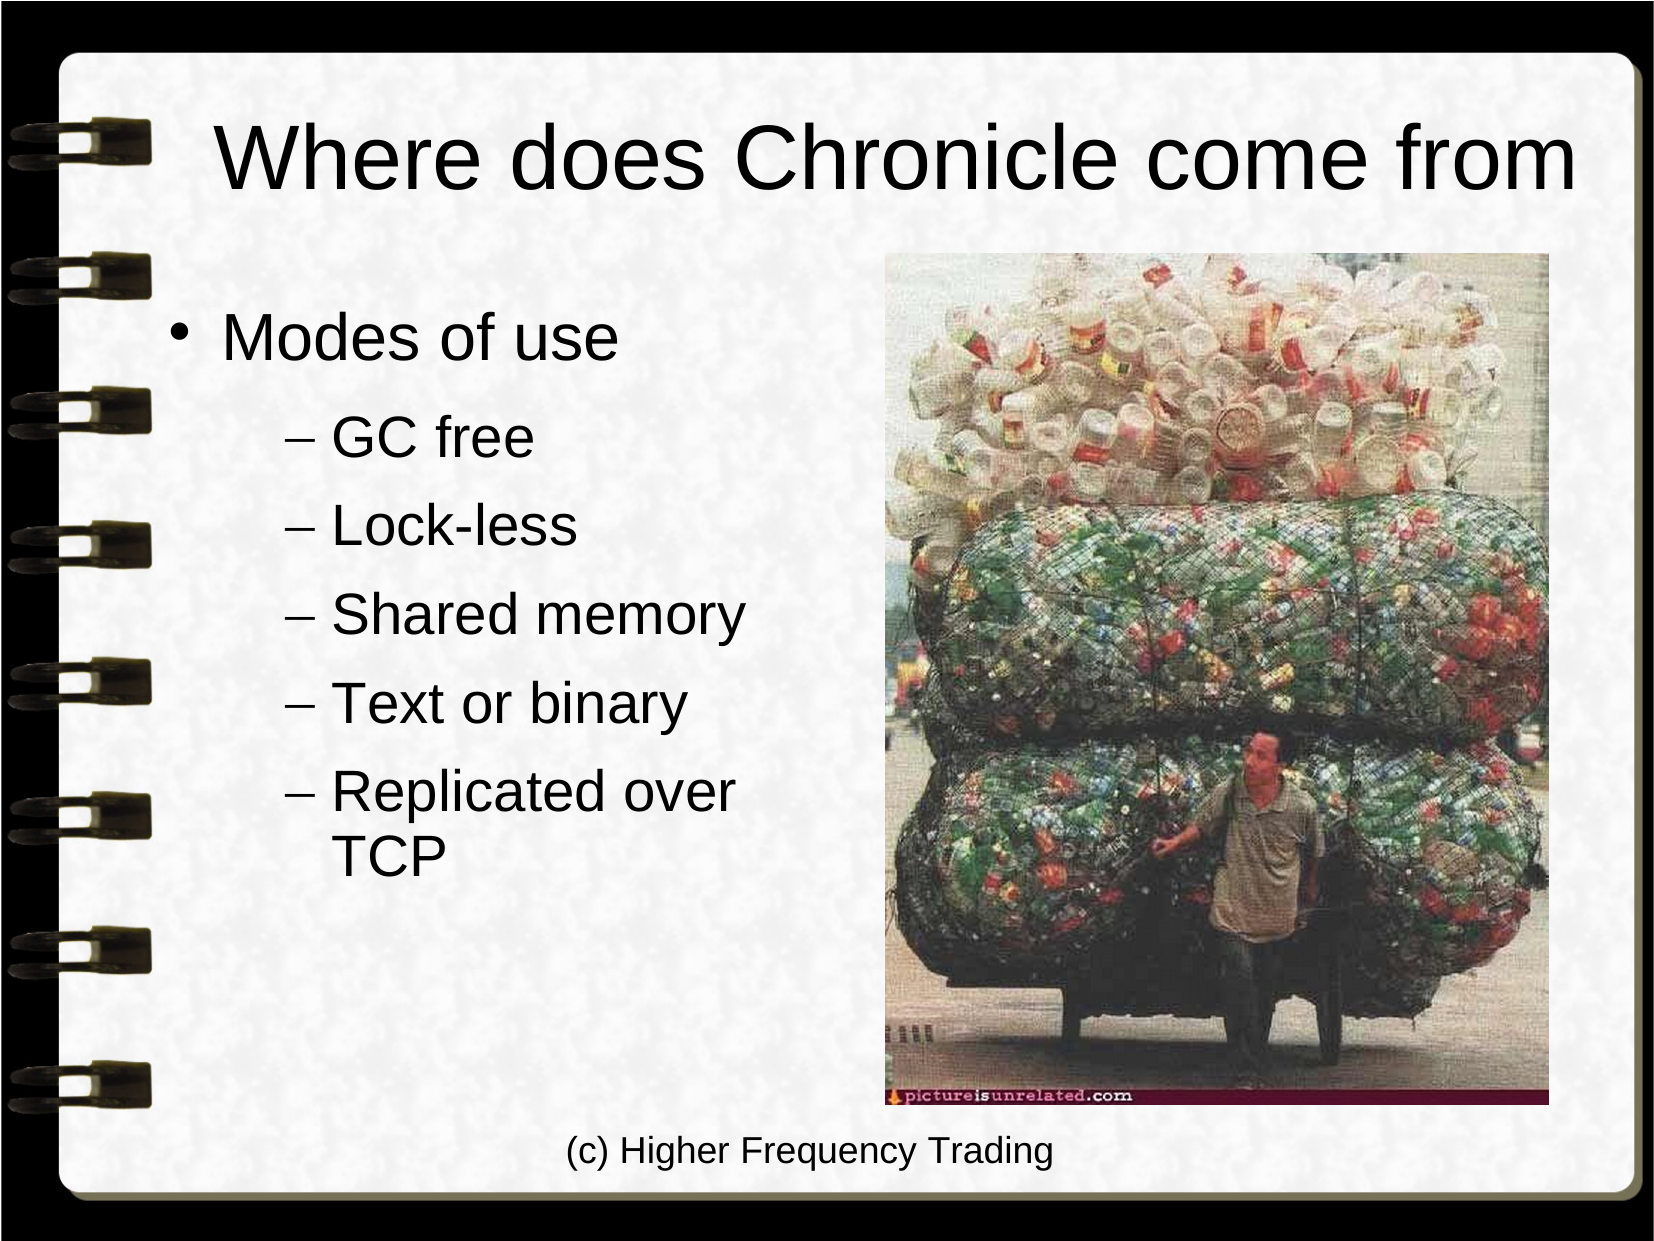

# Where does Chronicle come from
Modes of use
GC free
Lock-less
Shared memory
Text or binary
Replicated over TCP